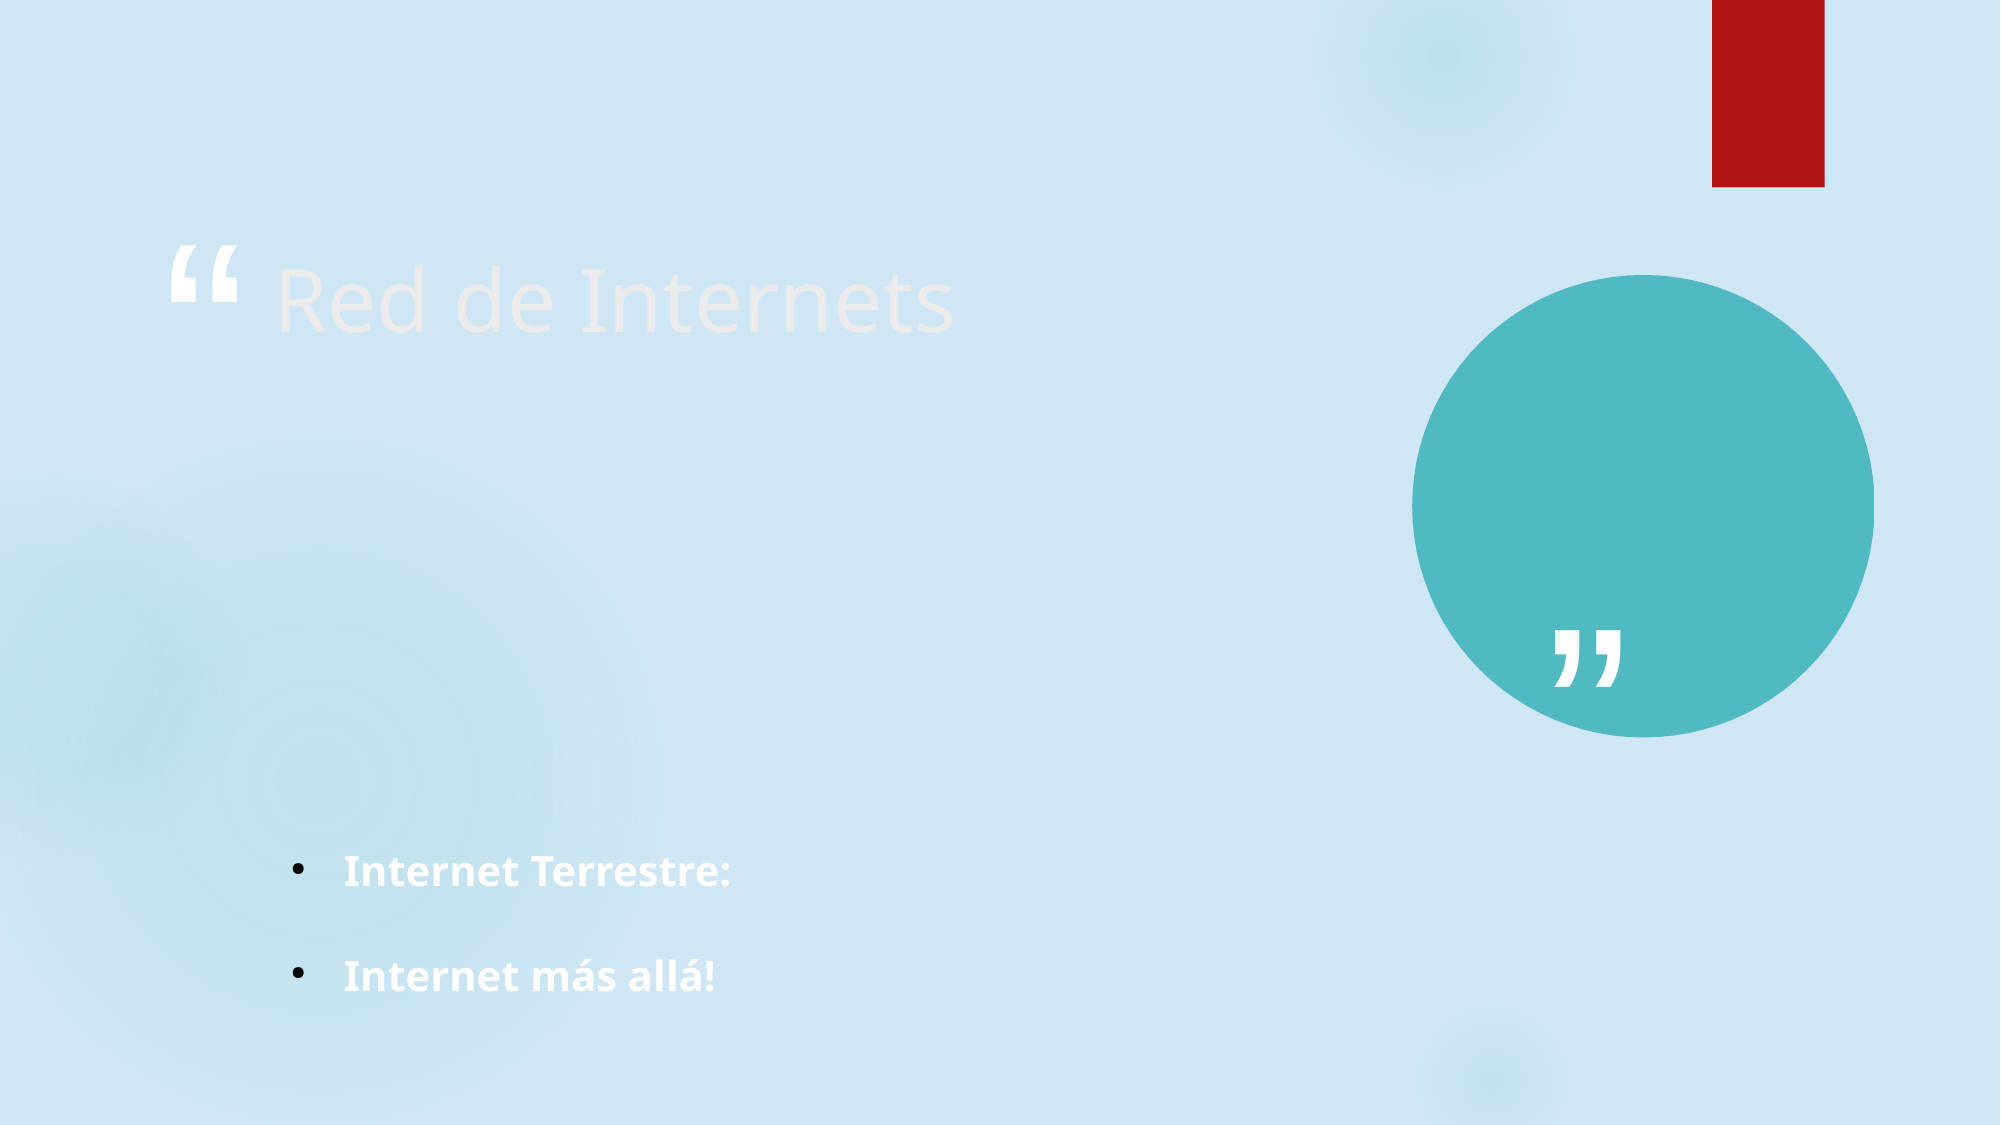

# Red de Internets
Internet Terrestre:
Internet más allá!